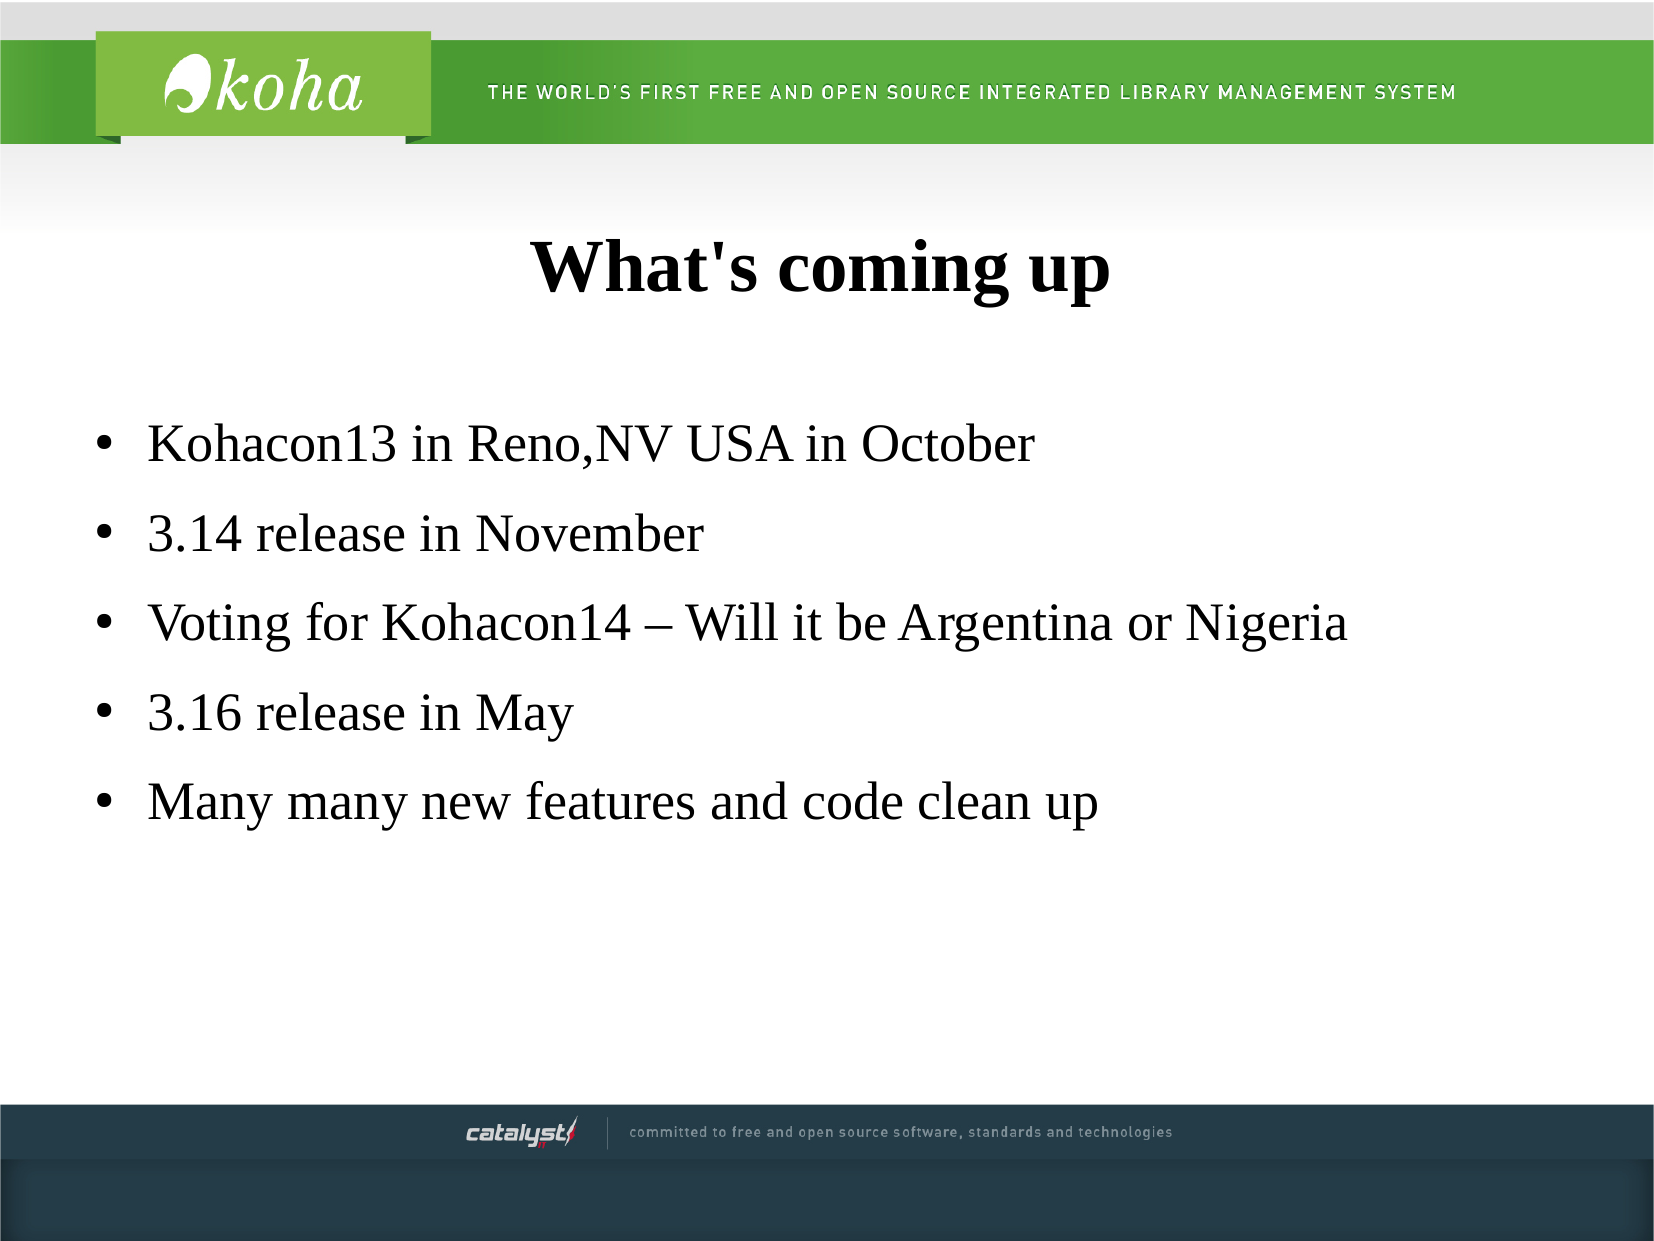

# What's coming up
Kohacon13 in Reno,NV USA in October
3.14 release in November
Voting for Kohacon14 – Will it be Argentina or Nigeria
3.16 release in May
Many many new features and code clean up